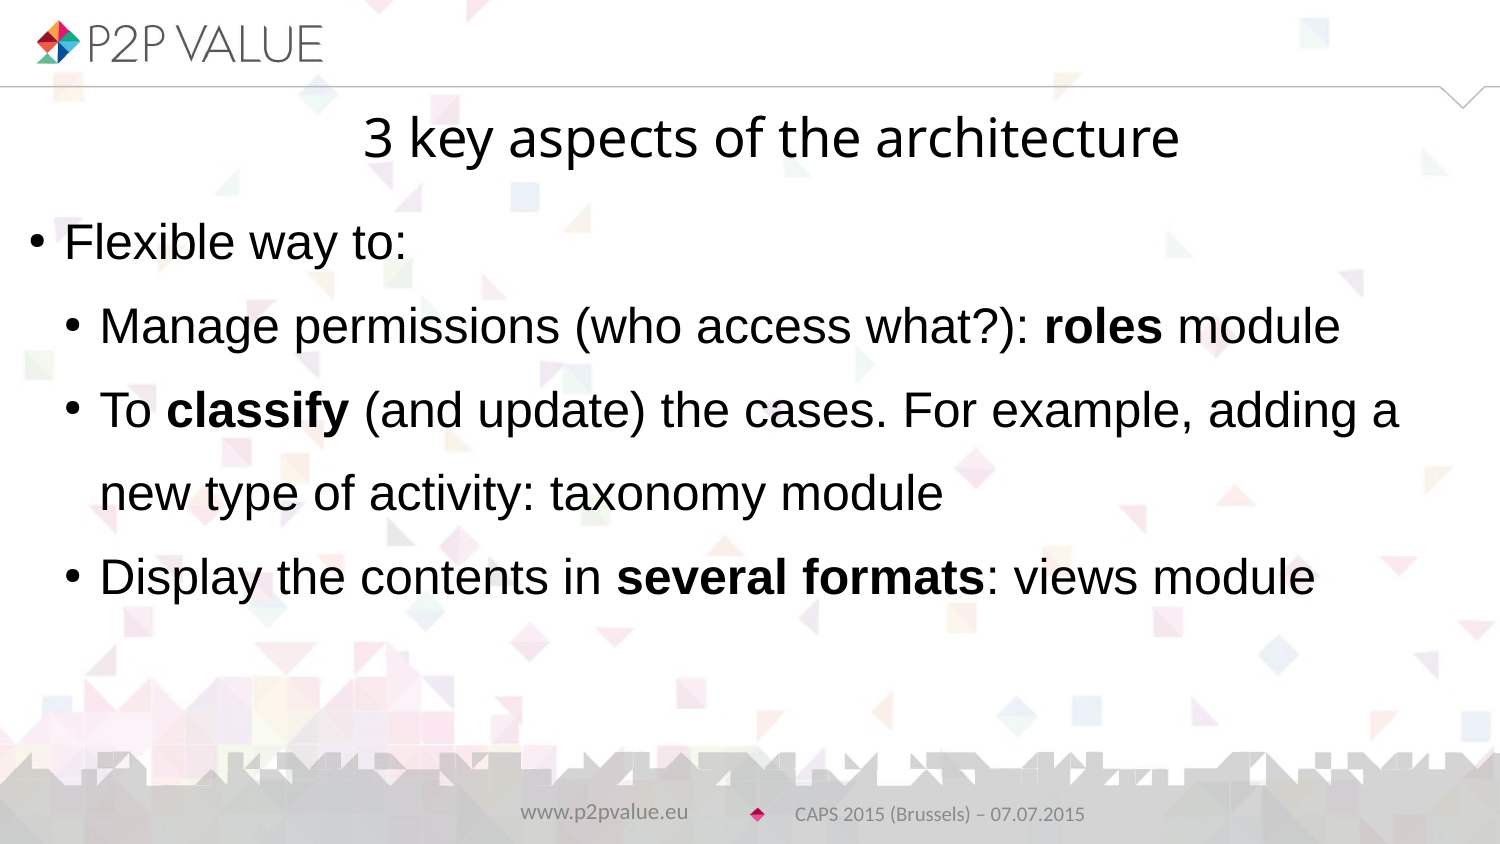

# 3 key aspects of the architecture
Flexible way to:
Manage permissions (who access what?): roles module
To classify (and update) the cases. For example, adding a new type of activity: taxonomy module
Display the contents in several formats: views module
www.p2pvalue.eu
CAPS 2015 (Brussels) – 07.07.2015